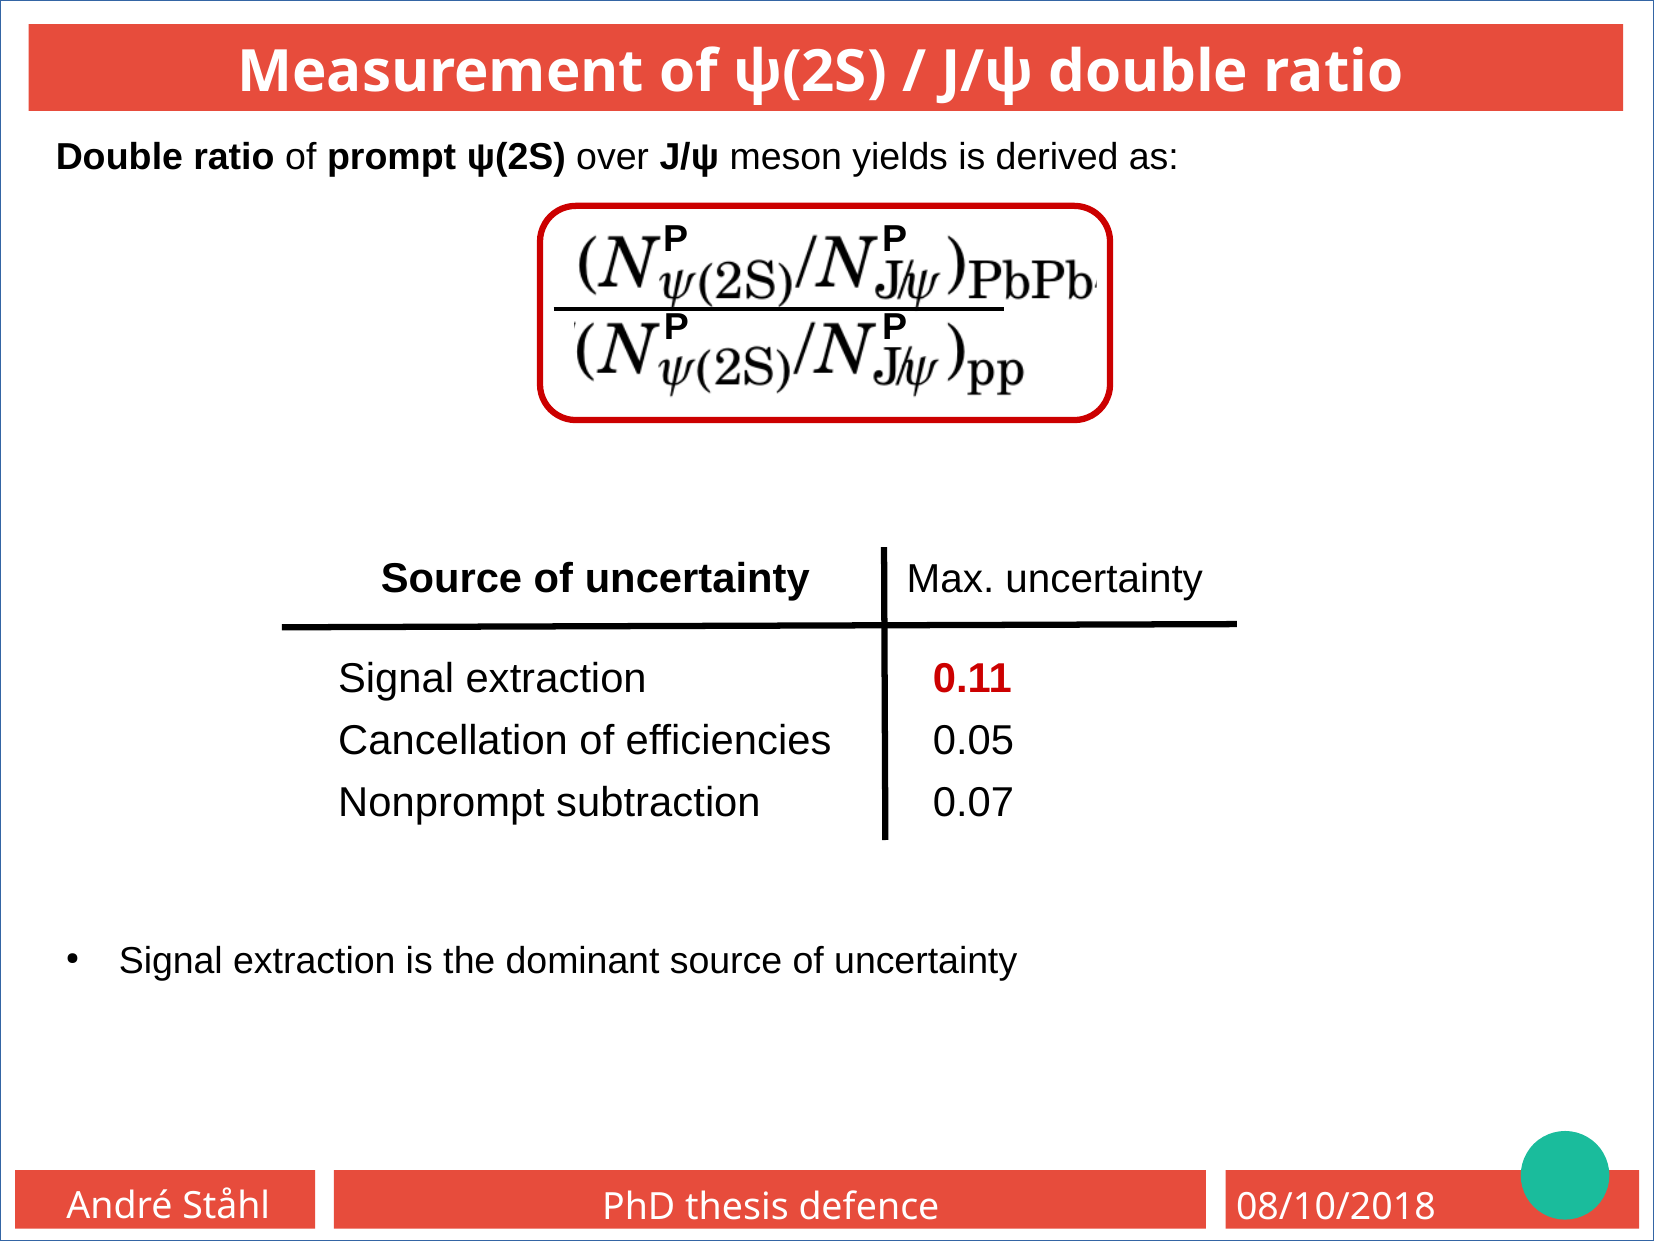

# Measurement of ψ(2S) / J/ψ double ratio
Double ratio of prompt ψ(2S) over J/ψ meson yields is derived as:
P
P
P
P
Source of uncertainty
Max. uncertainty
| Signal extraction | 0.11 |
| --- | --- |
| Cancellation of efficiencies | 0.05 |
| Nonprompt subtraction | 0.07 |
Signal extraction is the dominant source of uncertainty
08/10/2018